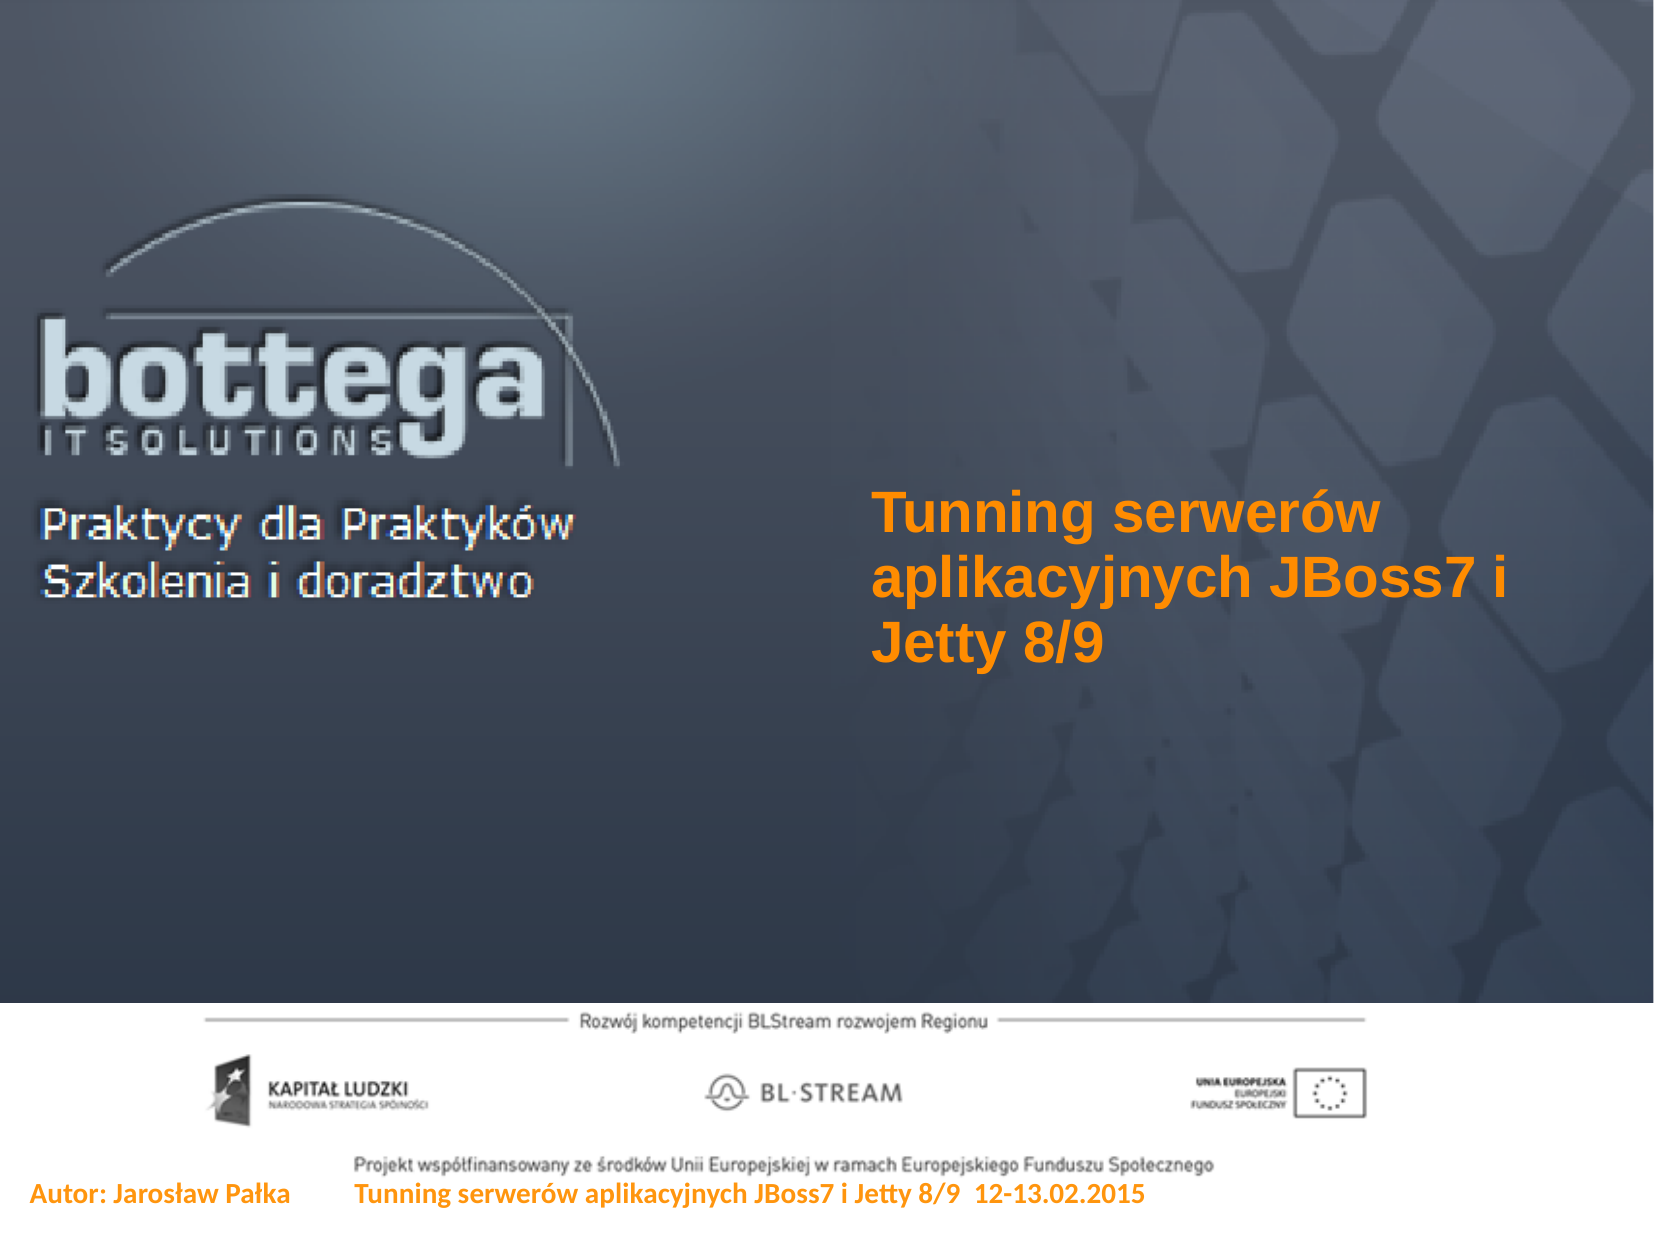

Tunning serwerów aplikacyjnych JBoss7 i Jetty 8/9
Autor: Jarosław Pałka
Tunning serwerów aplikacyjnych JBoss7 i Jetty 8/9 12-13.02.2015